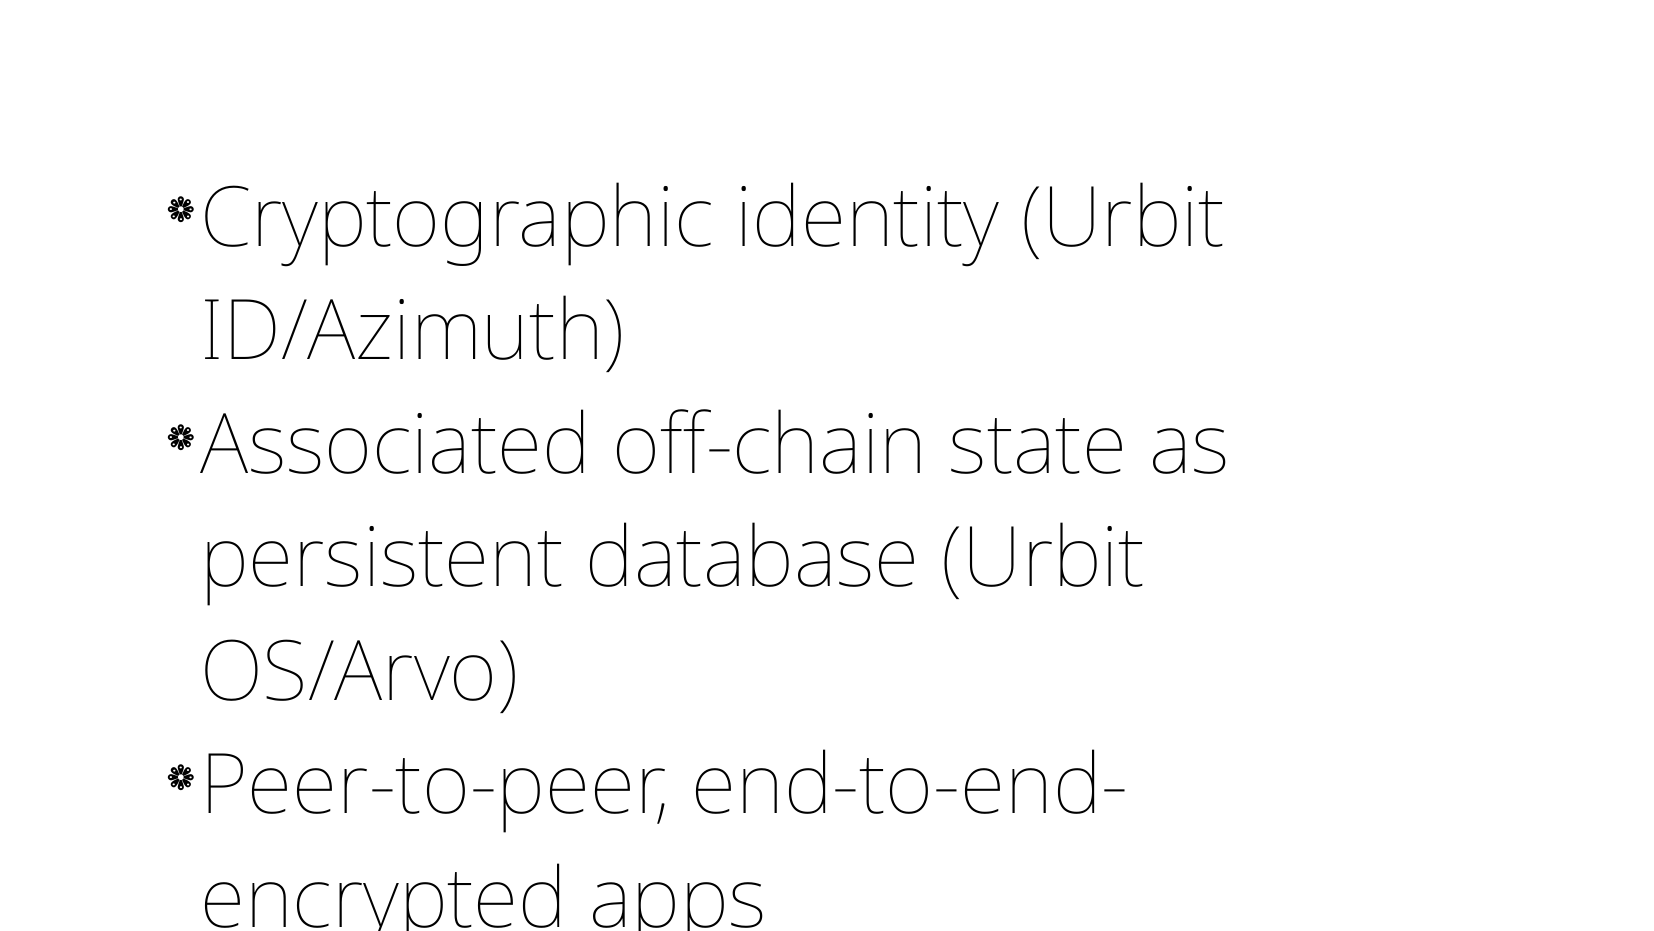

Cryptographic identity (Urbit ID/Azimuth)
Associated off-chain state as persistent database (Urbit OS/Arvo)
Peer-to-peer, end-to-end-encrypted apps
Direct software distribution